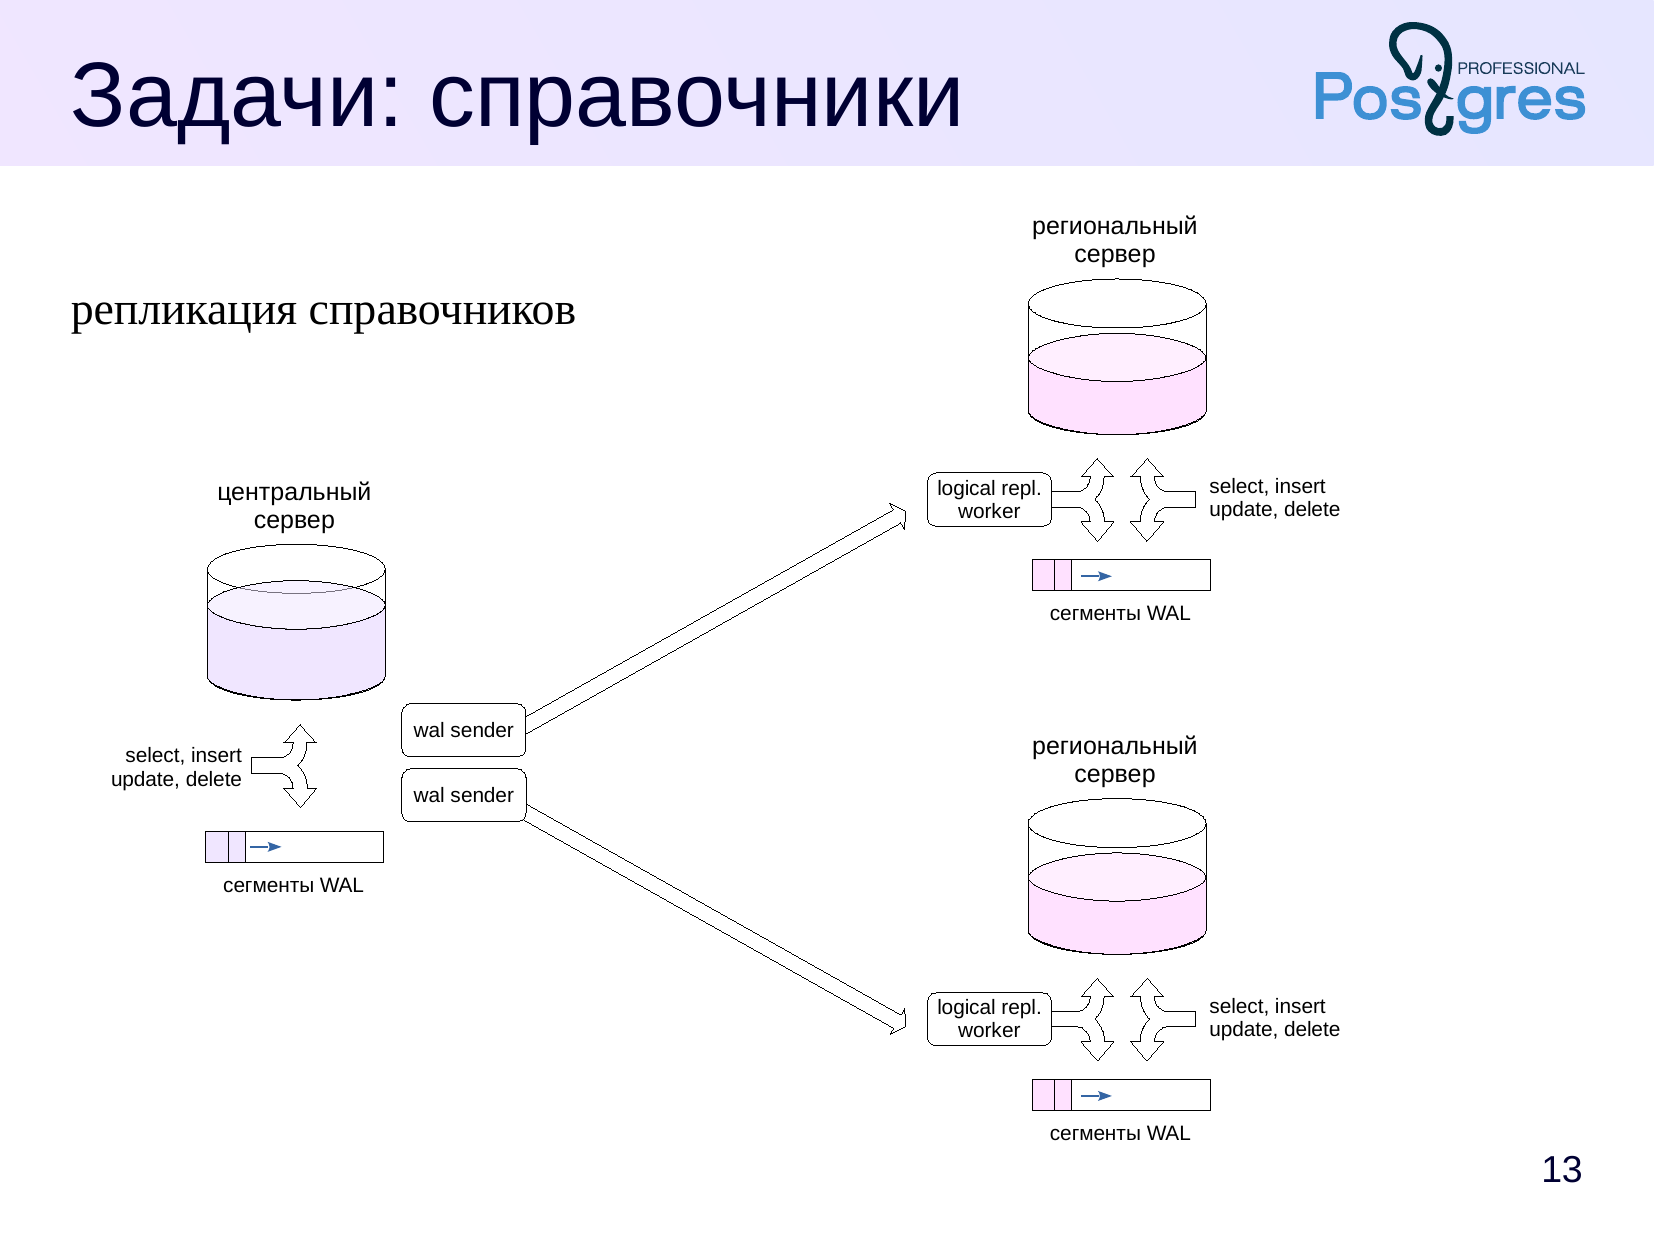

Задачи: справочники
региональный
сервер
# репликация справочников
select, insert
update, delete
центральный
сервер
logical repl.
worker
сегменты WAL
wal sender
региональный
сервер
select, insert
update, delete
wal sender
сегменты WAL
select, insert
update, delete
logical repl.
worker
сегменты WAL